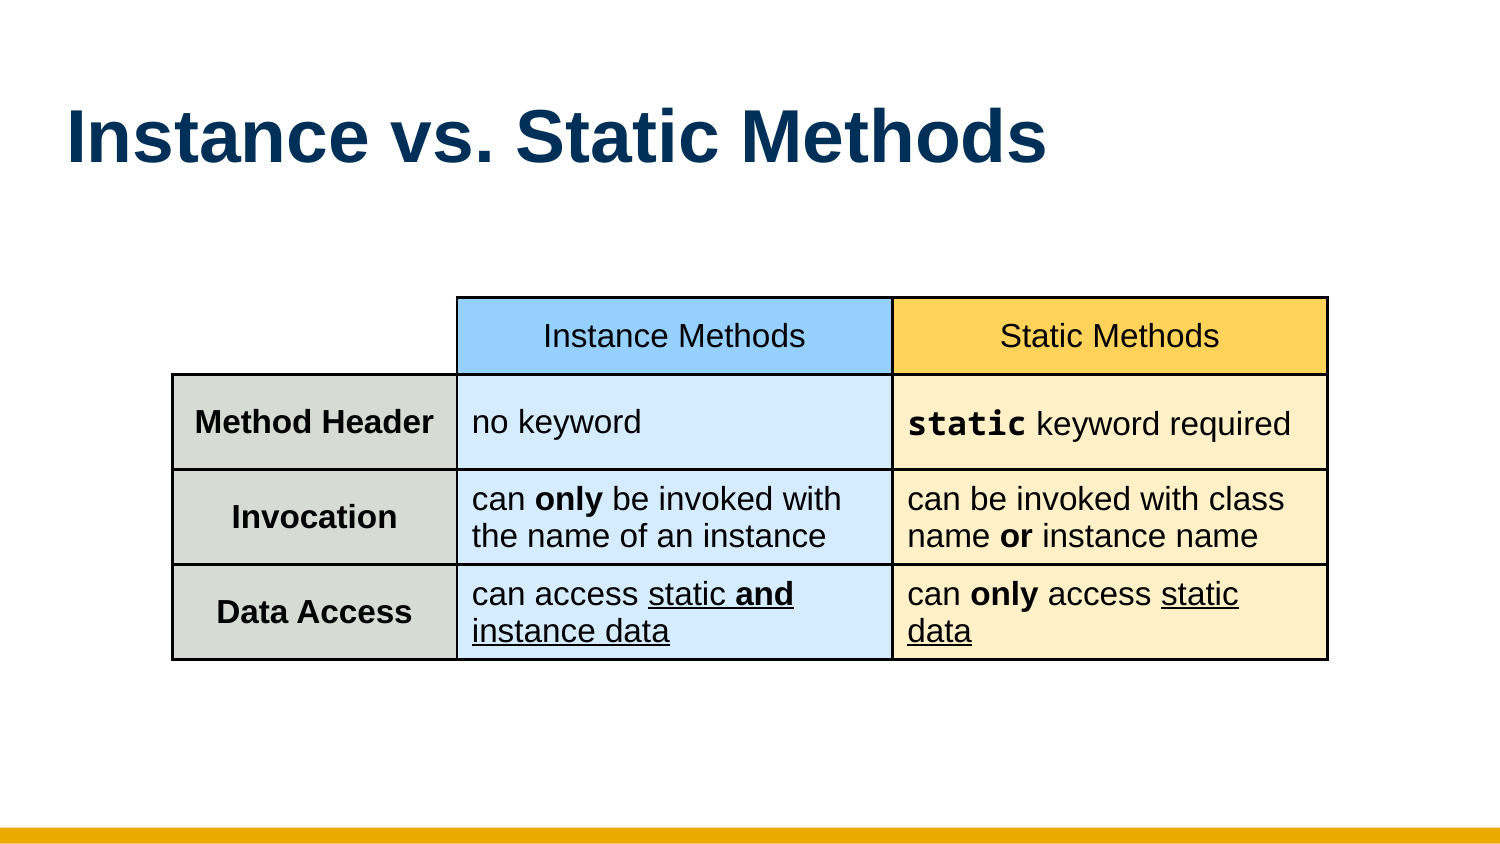

# Instance vs. Static Methods
| | Instance Methods | Static Methods |
| --- | --- | --- |
| Method Header | no keyword | static keyword required |
| Invocation | can only be invoked with the name of an instance | can be invoked with class name or instance name |
| Data Access | can access static and instance data | can only access static data |